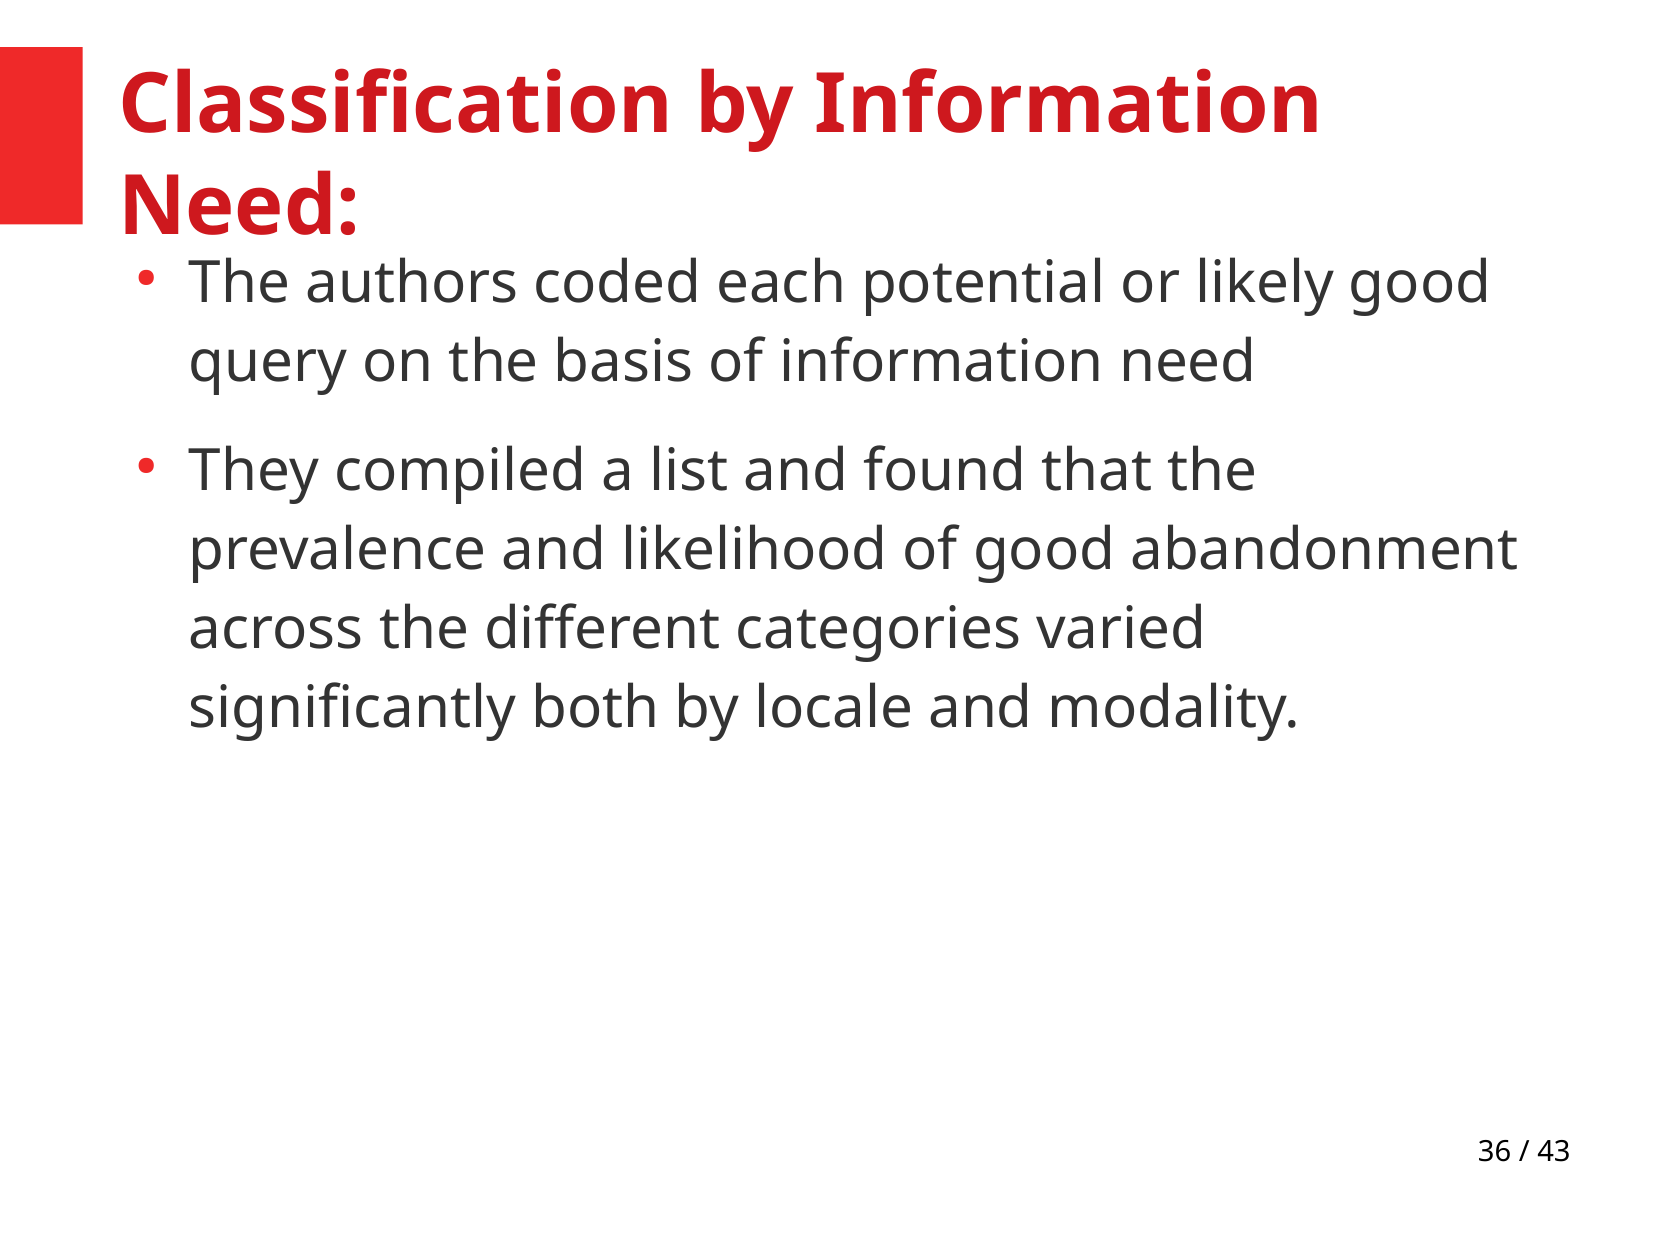

# Classification by Information Need:
The authors coded each potential or likely good query on the basis of information need
They compiled a list and found that the prevalence and likelihood of good abandonment across the different categories varied significantly both by locale and modality.
36